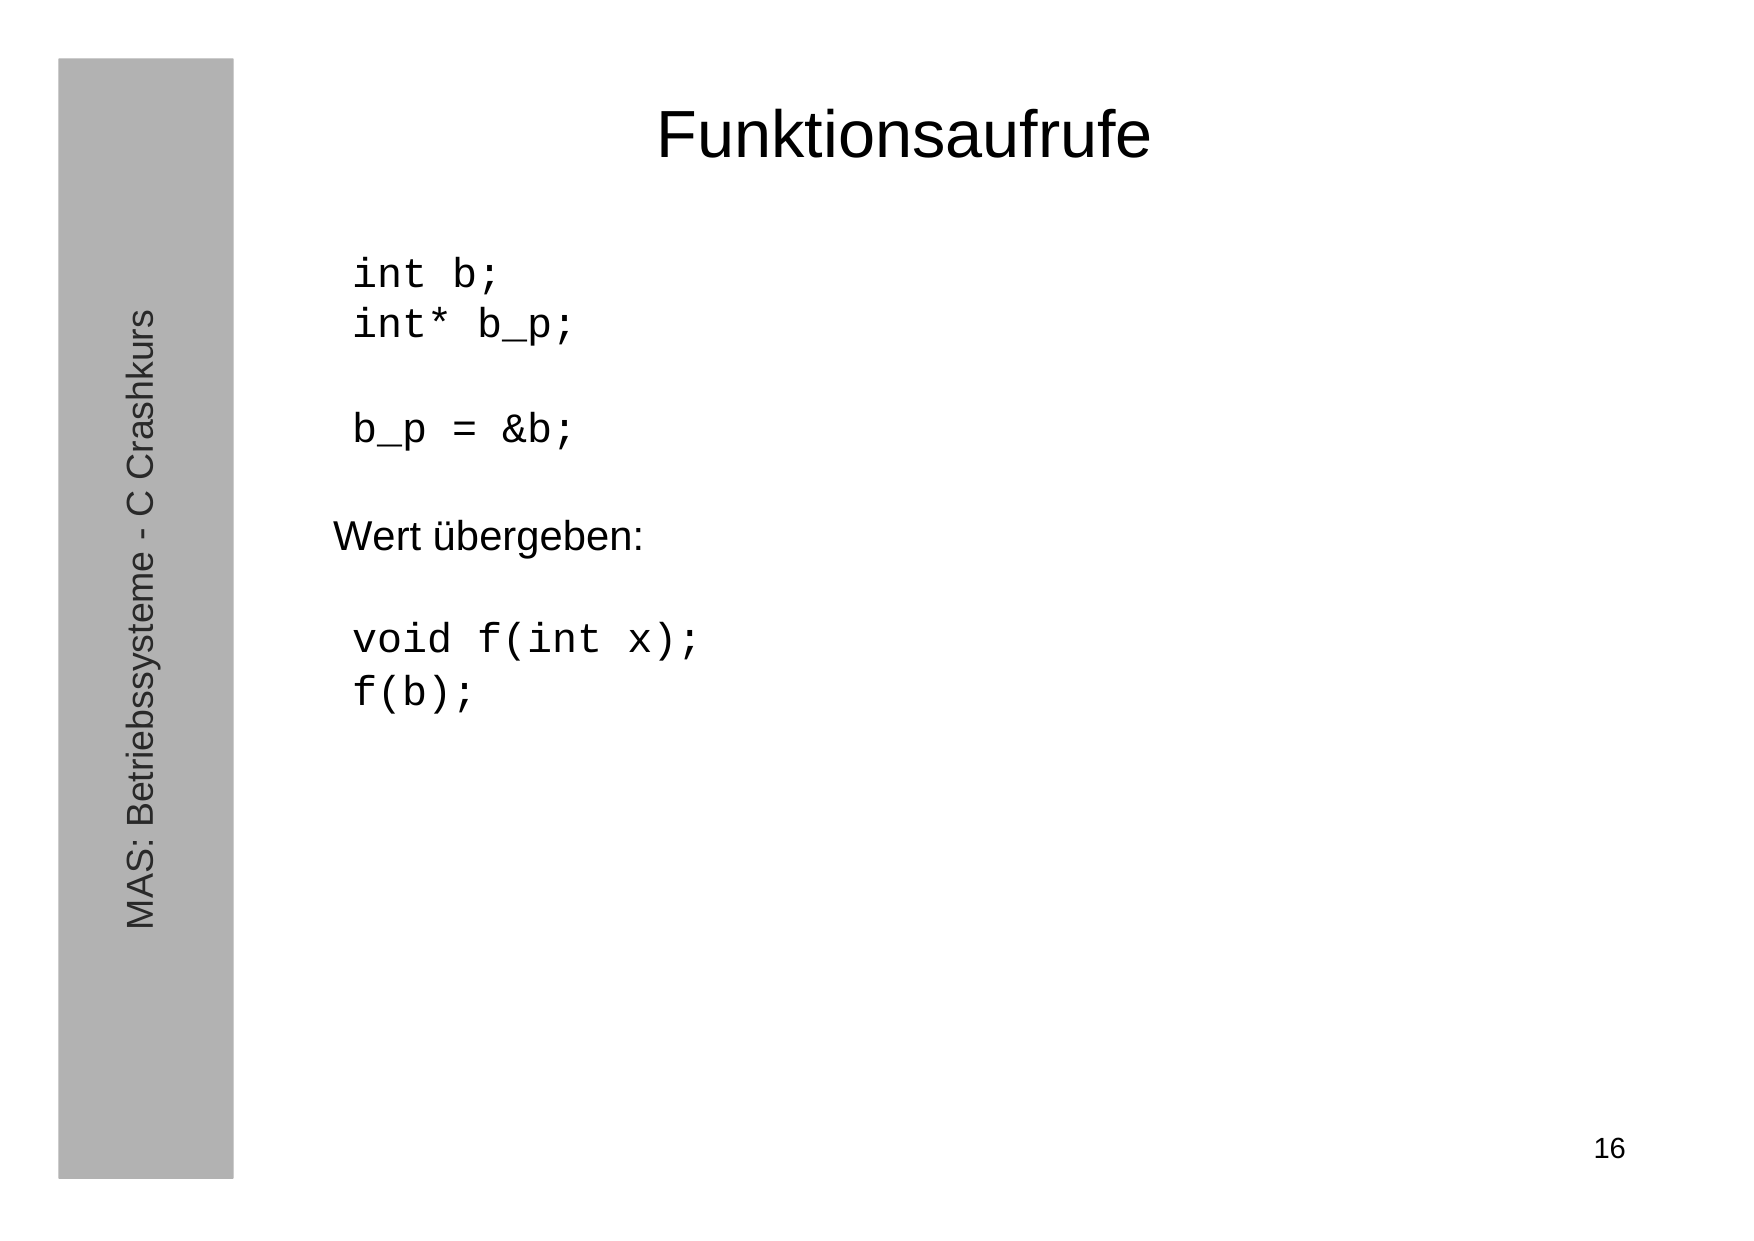

Funktionsaufrufe
int b;
int* b_p;
b_p = &b;
Wert übergeben:
void f(int x);
f(b);
MAS: Betriebssysteme - C Crashkurs